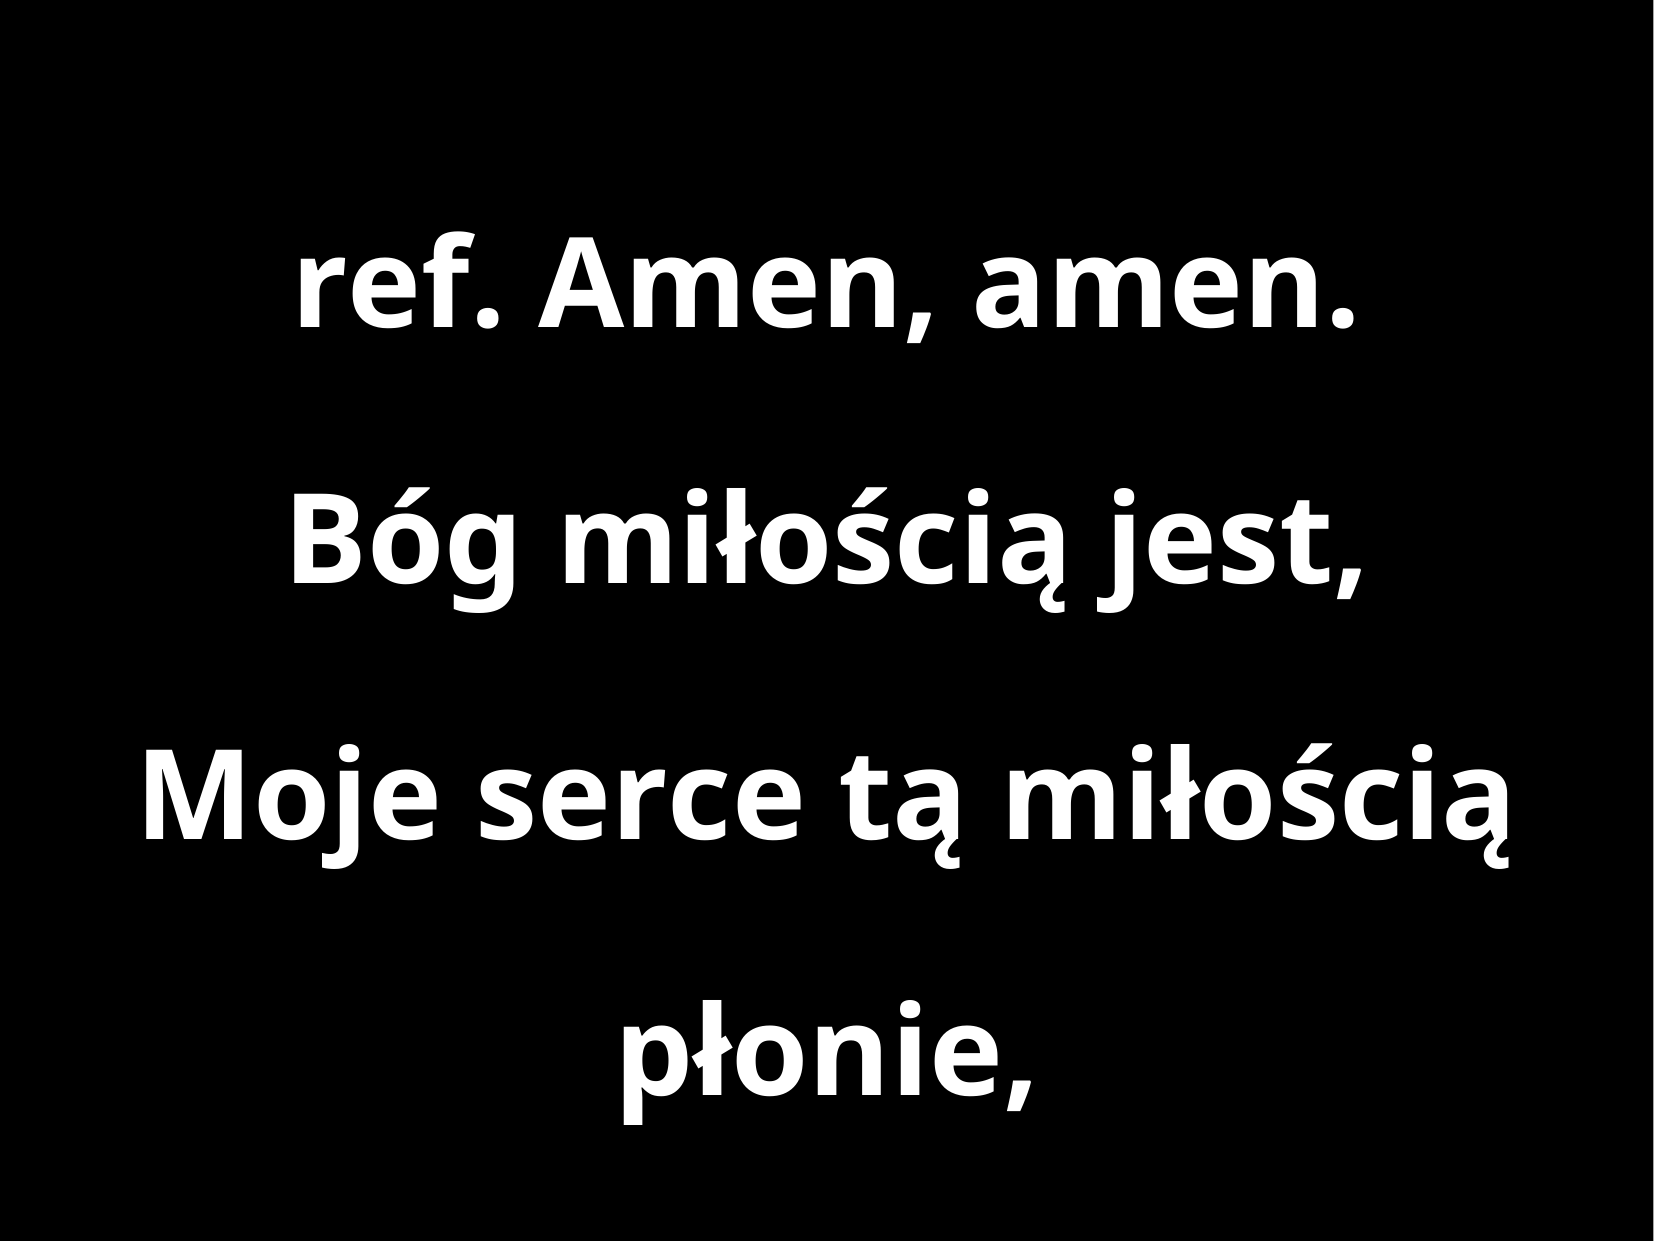

# ref. Amen, amen. Bóg miłością jest, Moje serce tą miłością płonie,